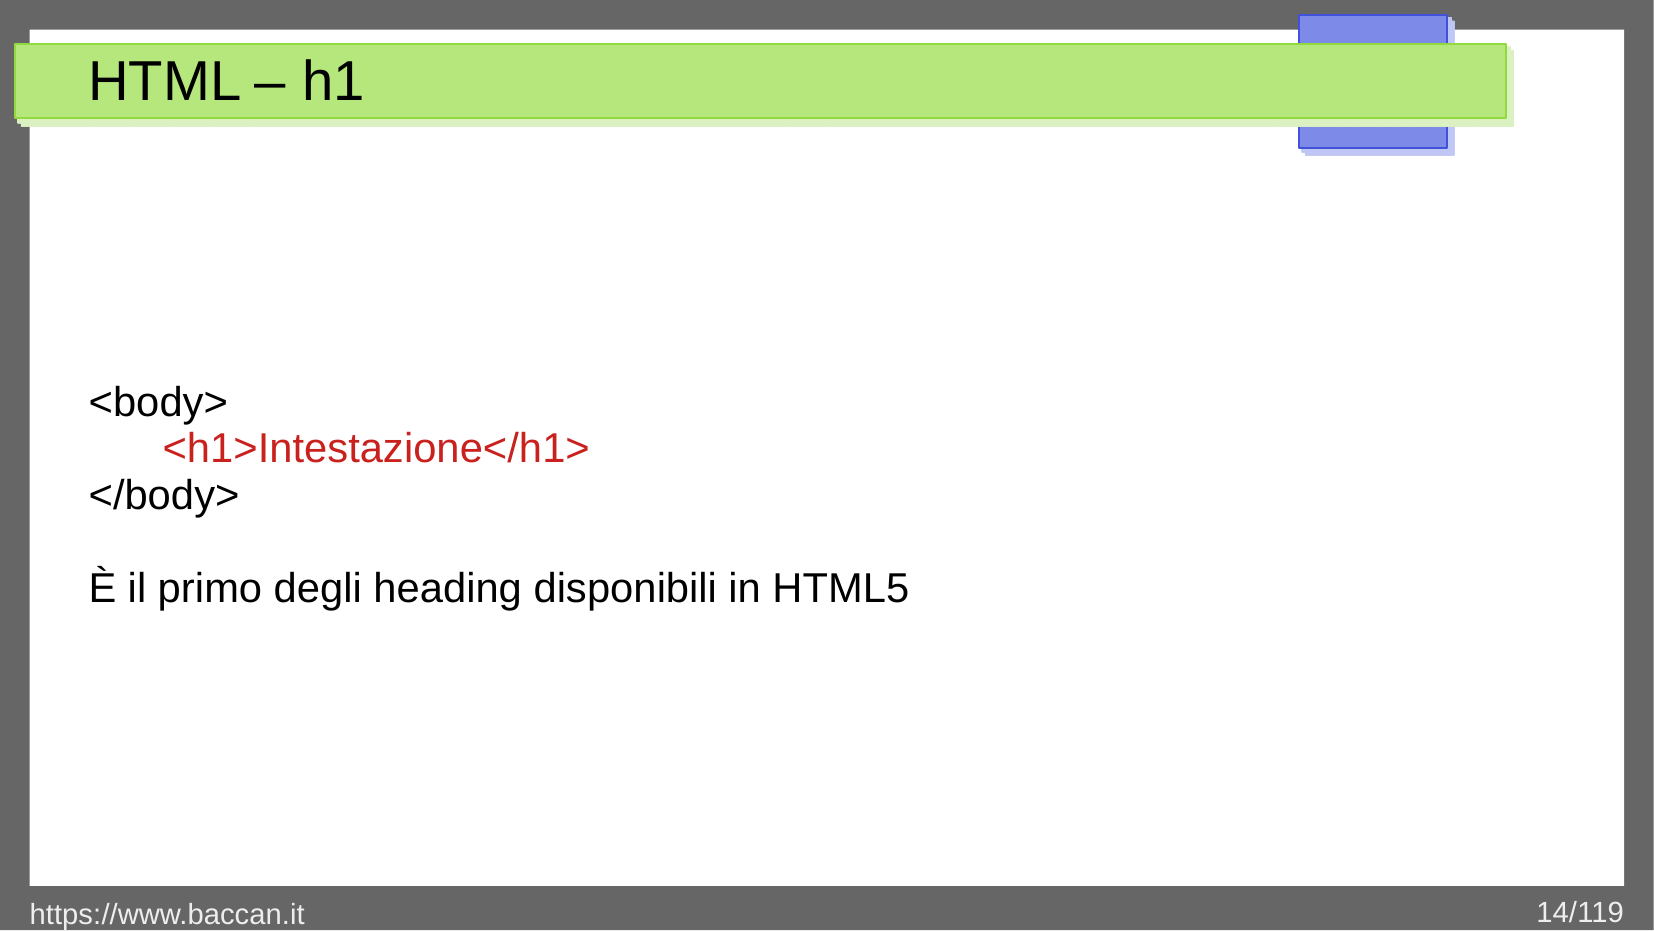

# HTML – h1
<body>
	<h1>Intestazione</h1>
</body>
È il primo degli heading disponibili in HTML5
14
https://www.baccan.it